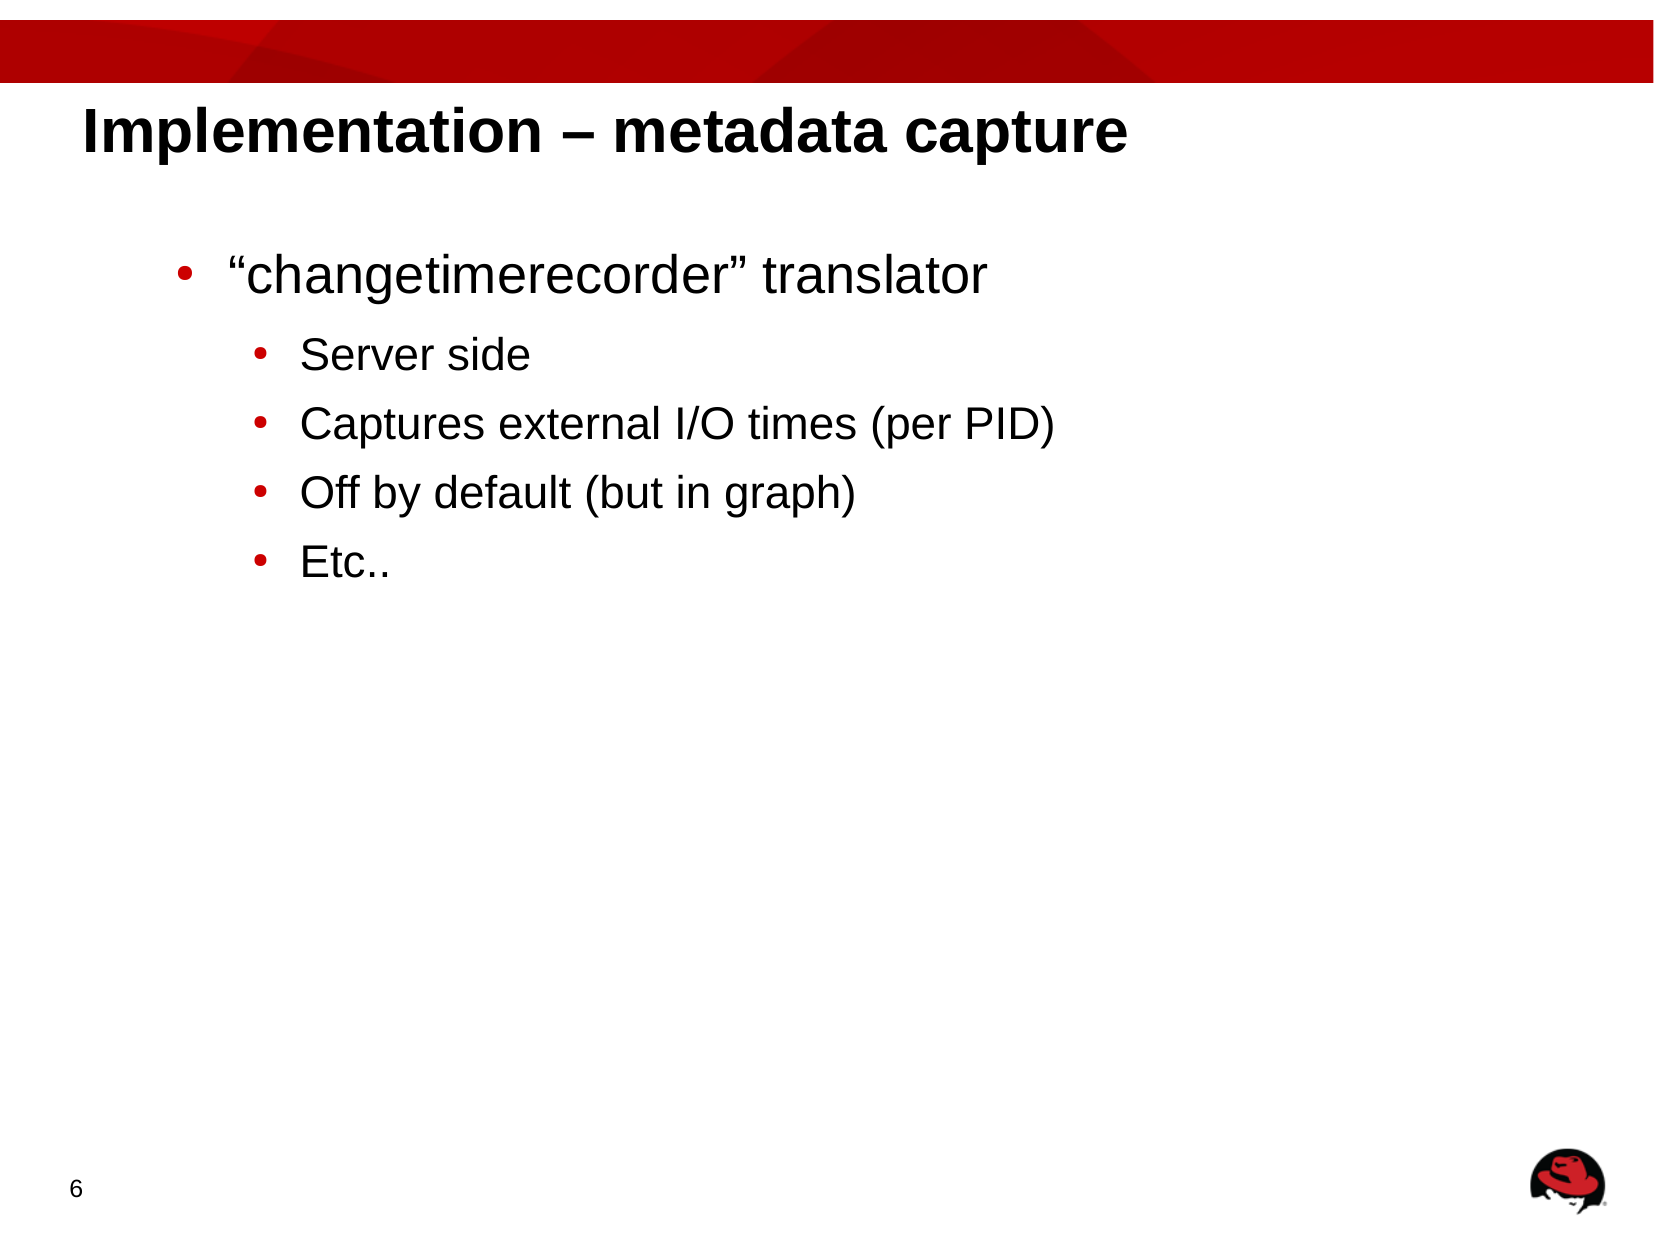

# Implementation – metadata capture
“changetimerecorder” translator
Server side
Captures external I/O times (per PID)
Off by default (but in graph)
Etc..